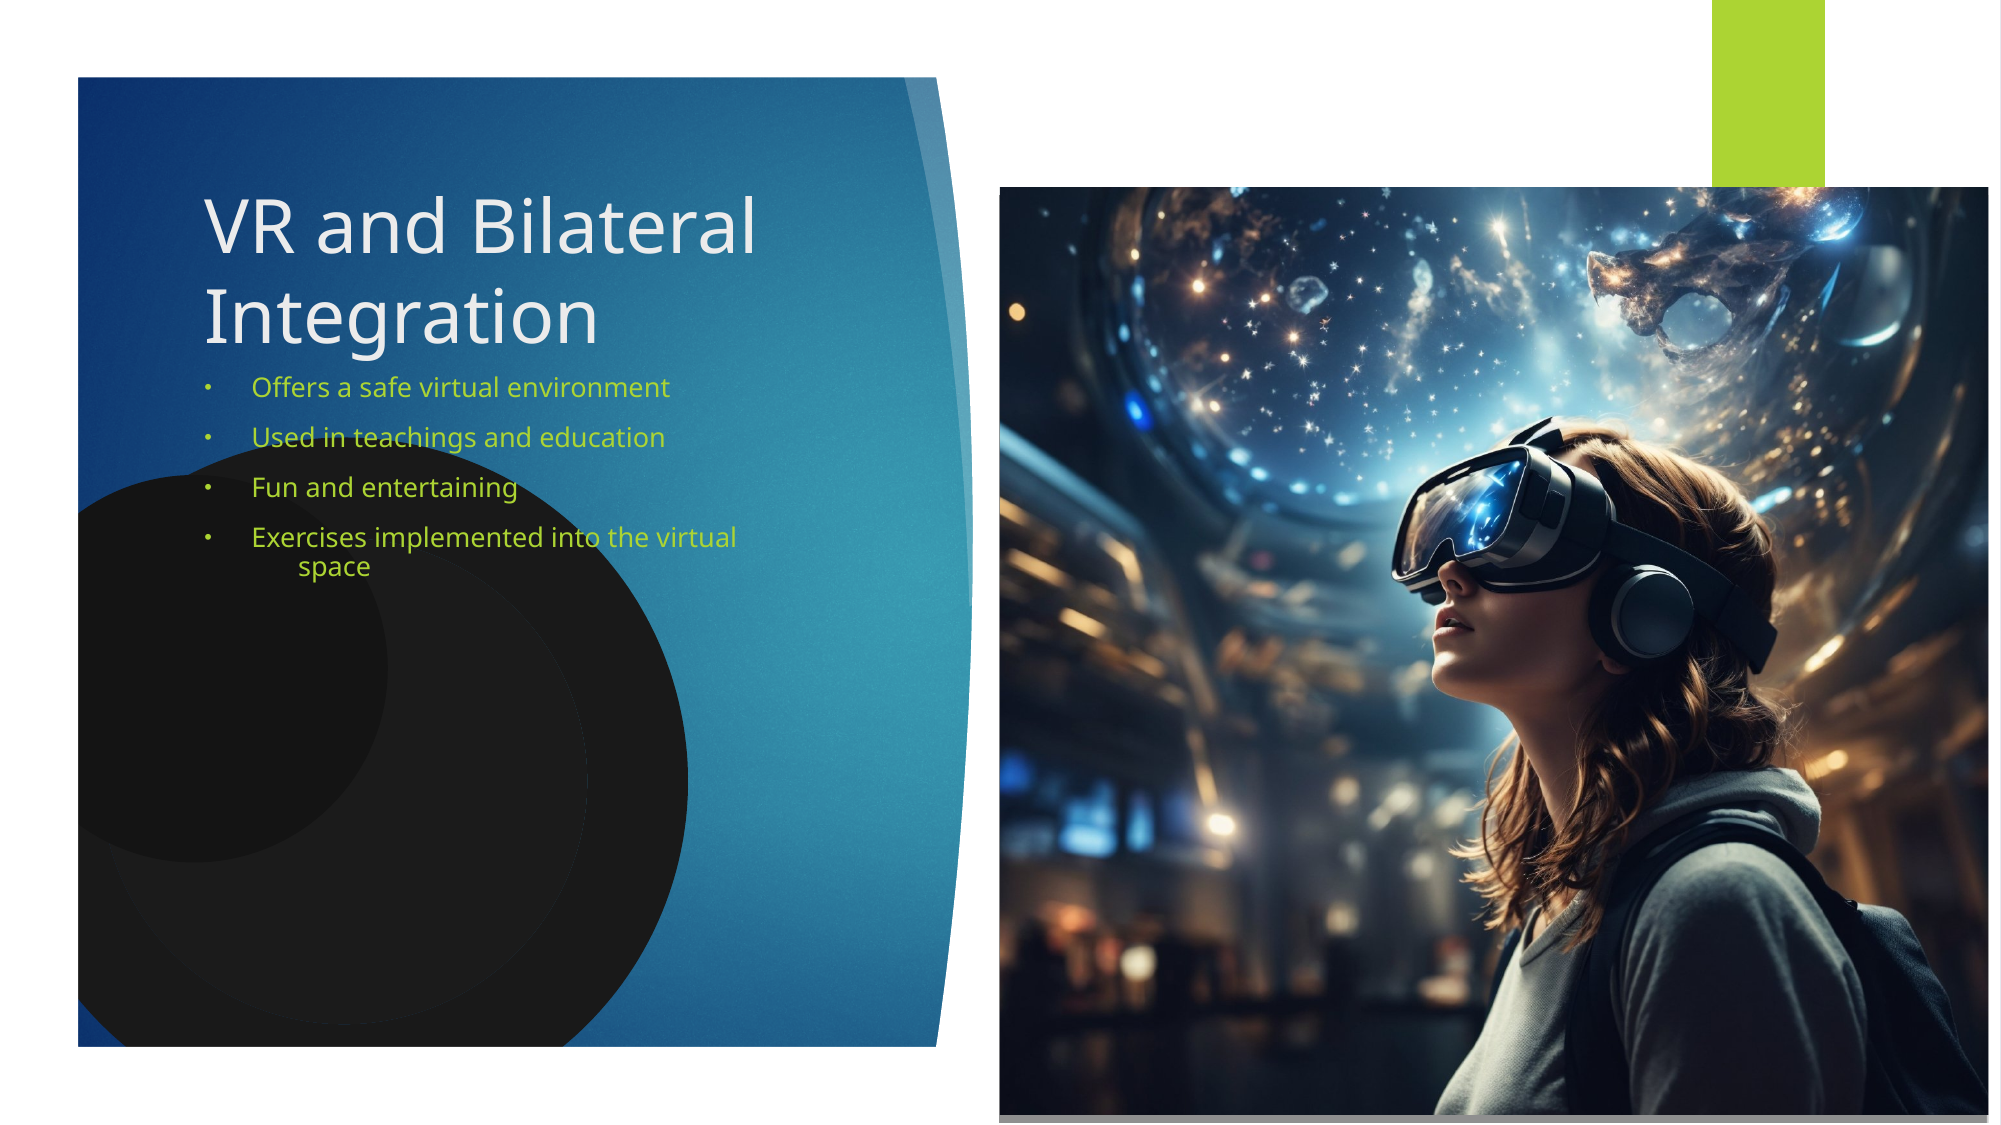

# VR and Bilateral Integration
Offers a safe virtual environment
Used in teachings and education
Fun and entertaining
Exercises implemented into the virtual space